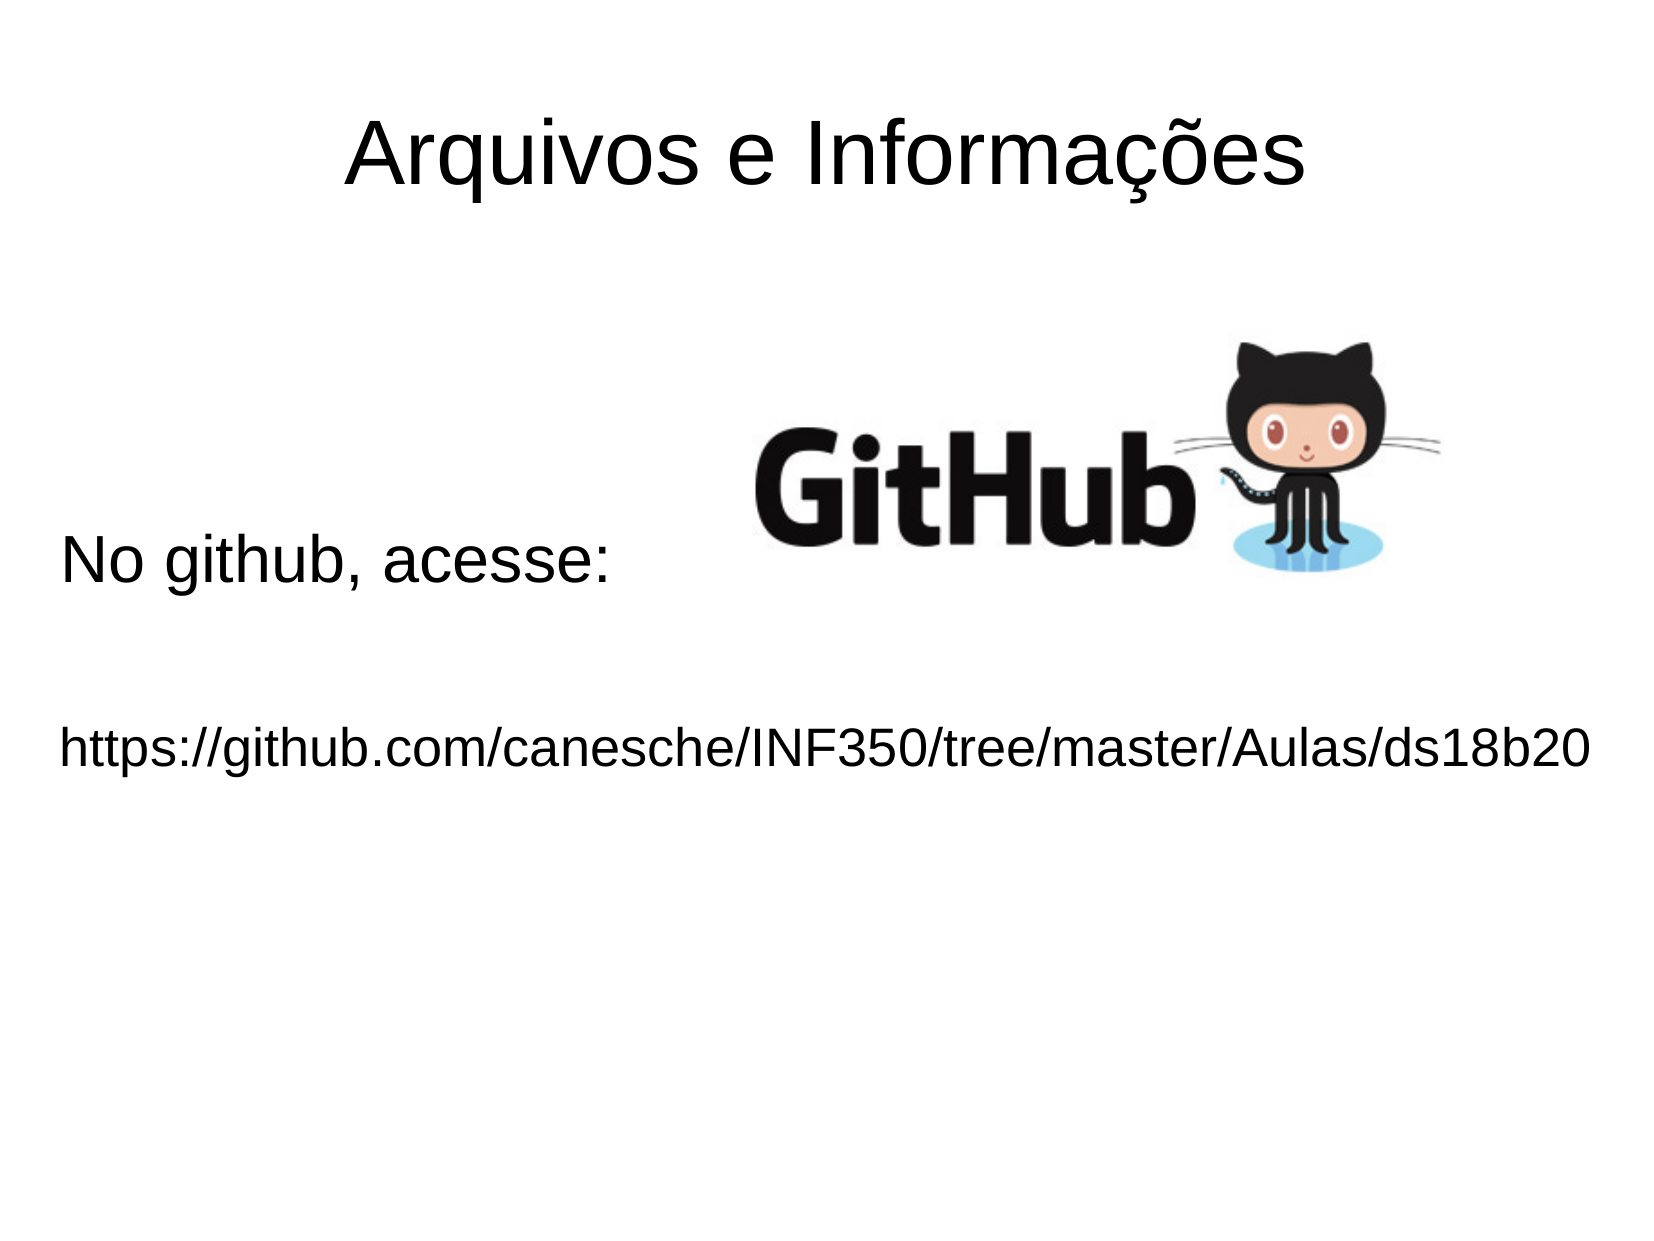

# Arquivos e Informações
 No github, acesse:
https://github.com/canesche/INF350/tree/master/Aulas/ds18b20